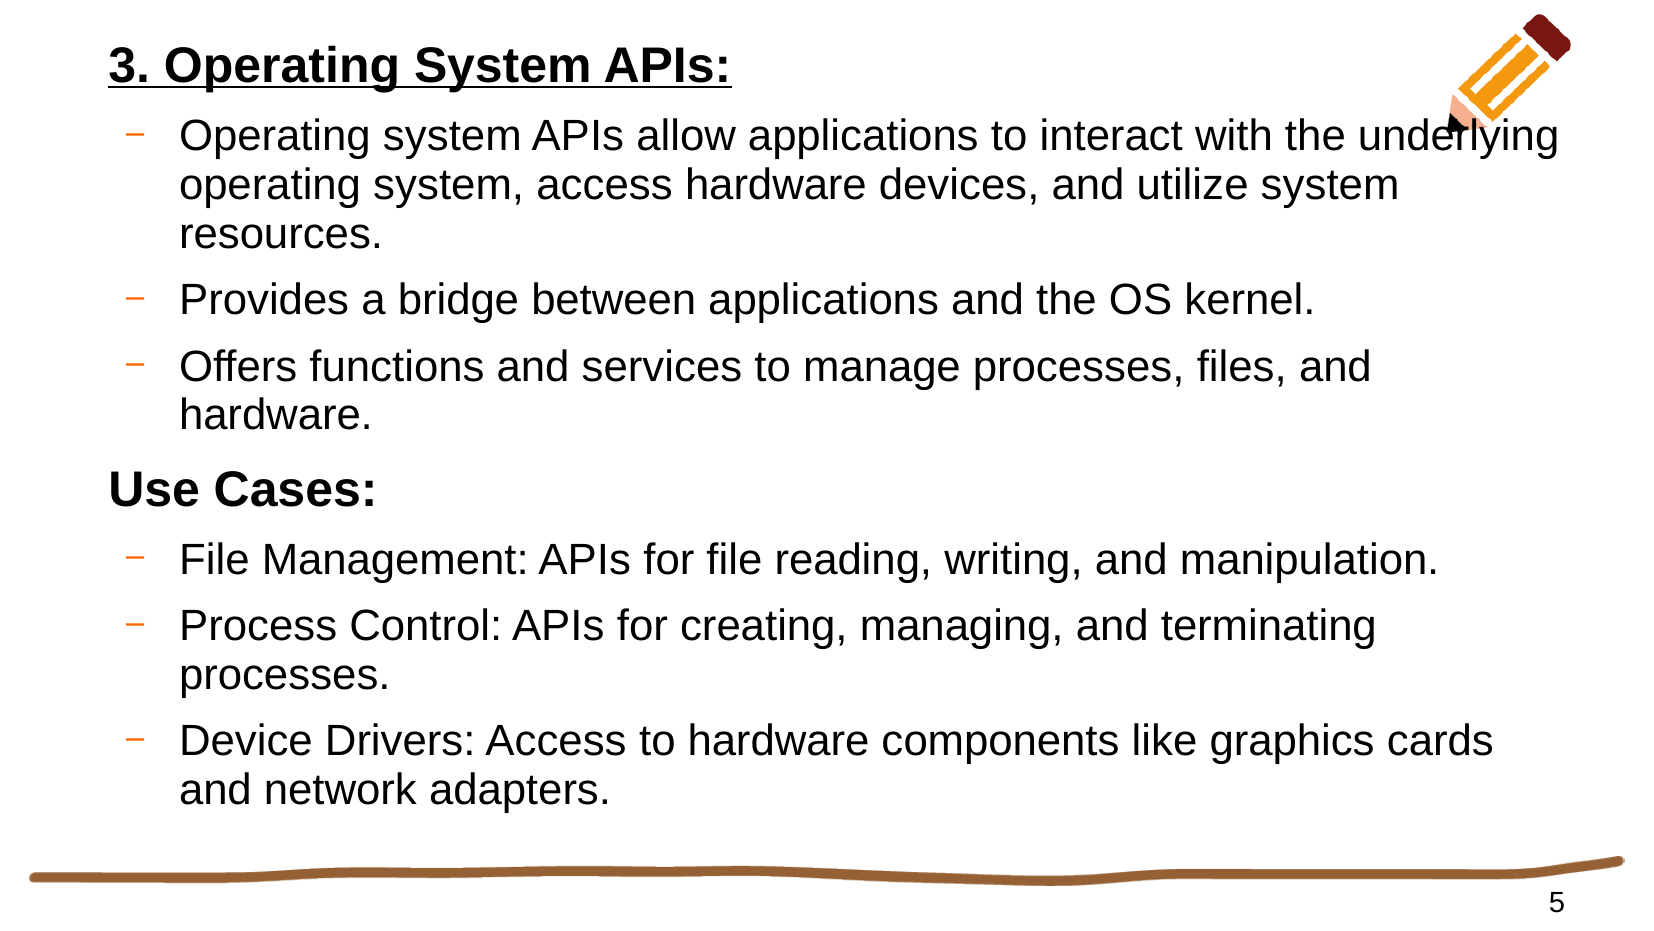

# 3. Operating System APIs:
Operating system APIs allow applications to interact with the underlying operating system, access hardware devices, and utilize system resources.
Provides a bridge between applications and the OS kernel.
Offers functions and services to manage processes, files, and hardware.
Use Cases:
File Management: APIs for file reading, writing, and manipulation.
Process Control: APIs for creating, managing, and terminating processes.
Device Drivers: Access to hardware components like graphics cards and network adapters.
5